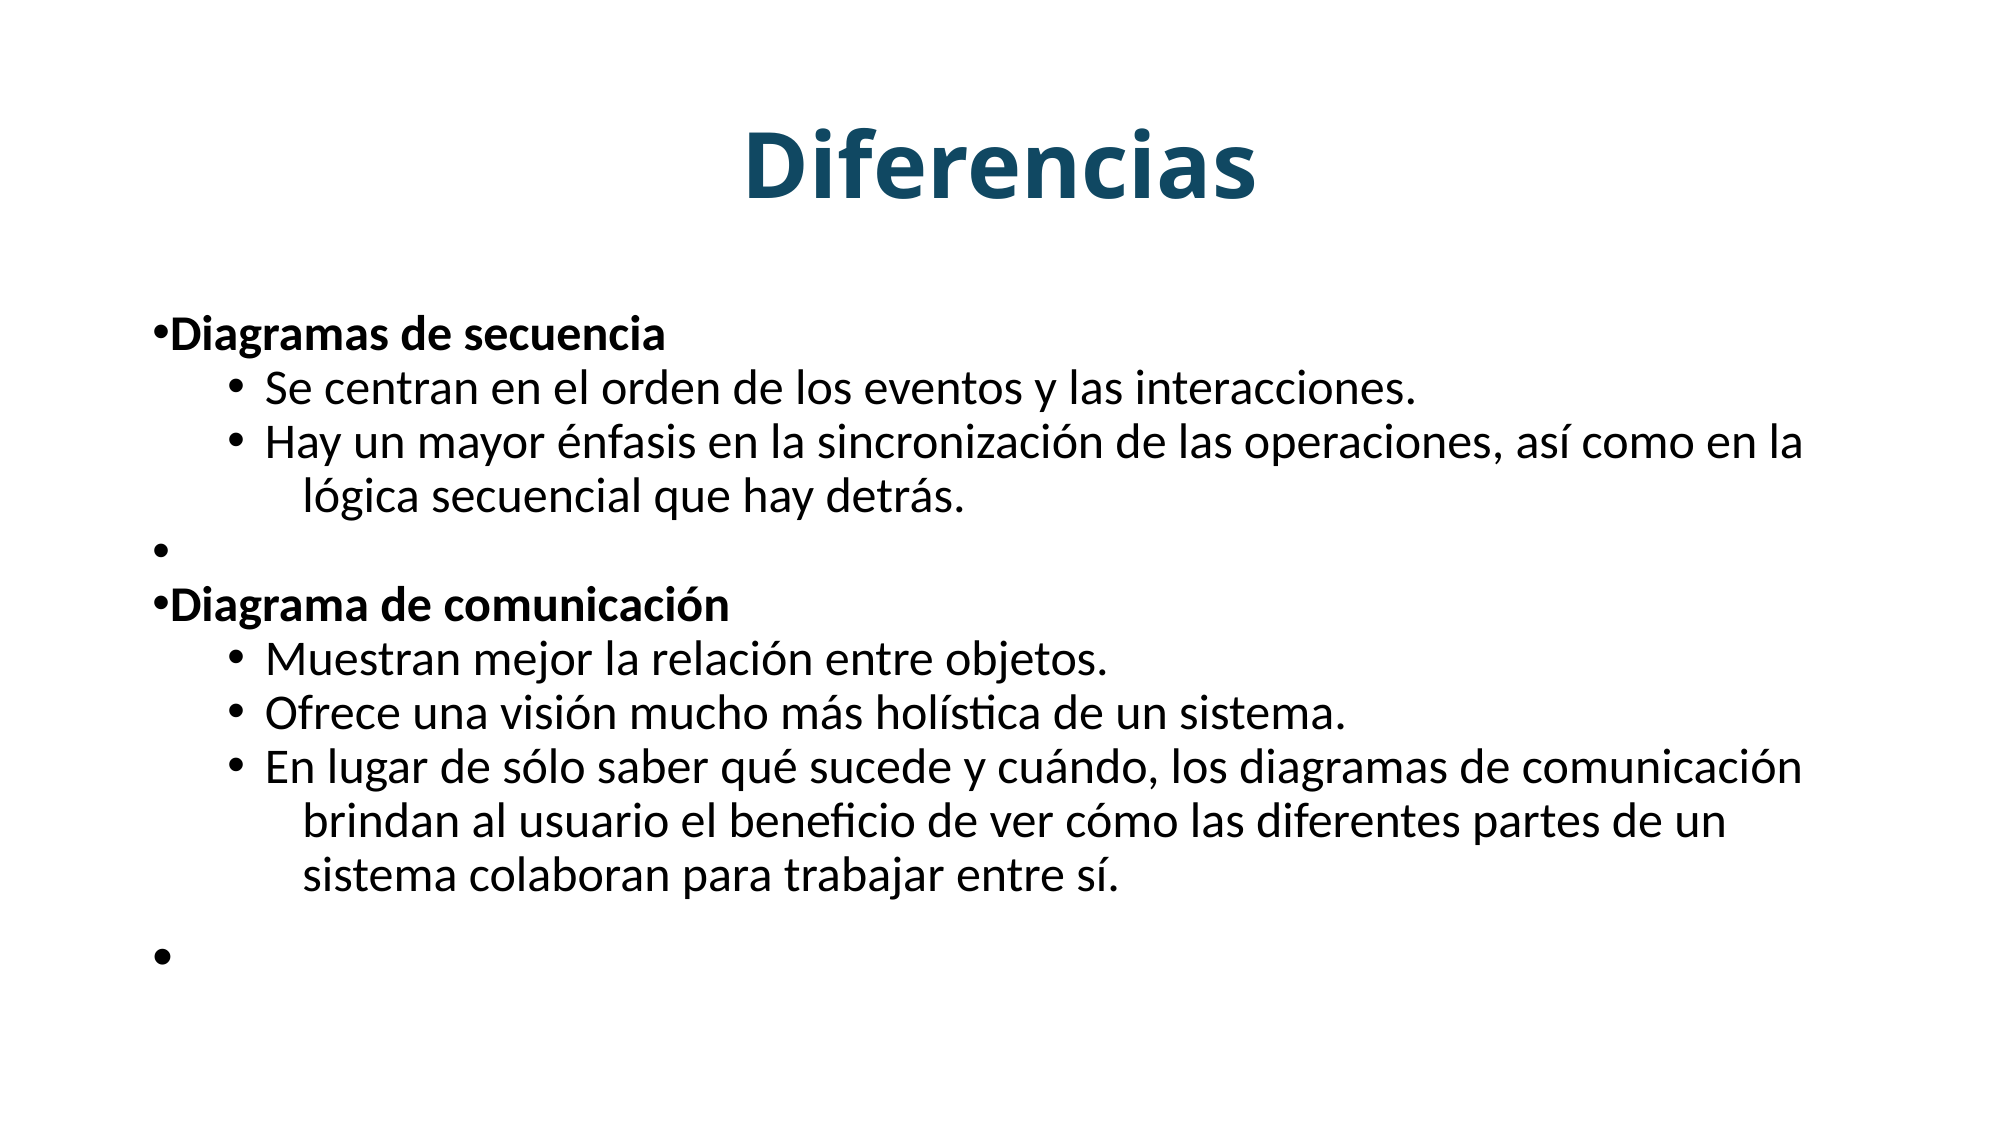

# Diferencias
Diagramas de secuencia
Se centran en el orden de los eventos y las interacciones.
Hay un mayor énfasis en la sincronización de las operaciones, así como en la lógica secuencial que hay detrás.
Diagrama de comunicación
Muestran mejor la relación entre objetos.
Ofrece una visión mucho más holística de un sistema.
En lugar de sólo saber qué sucede y cuándo, los diagramas de comunicación brindan al usuario el beneficio de ver cómo las diferentes partes de un sistema colaboran para trabajar entre sí.